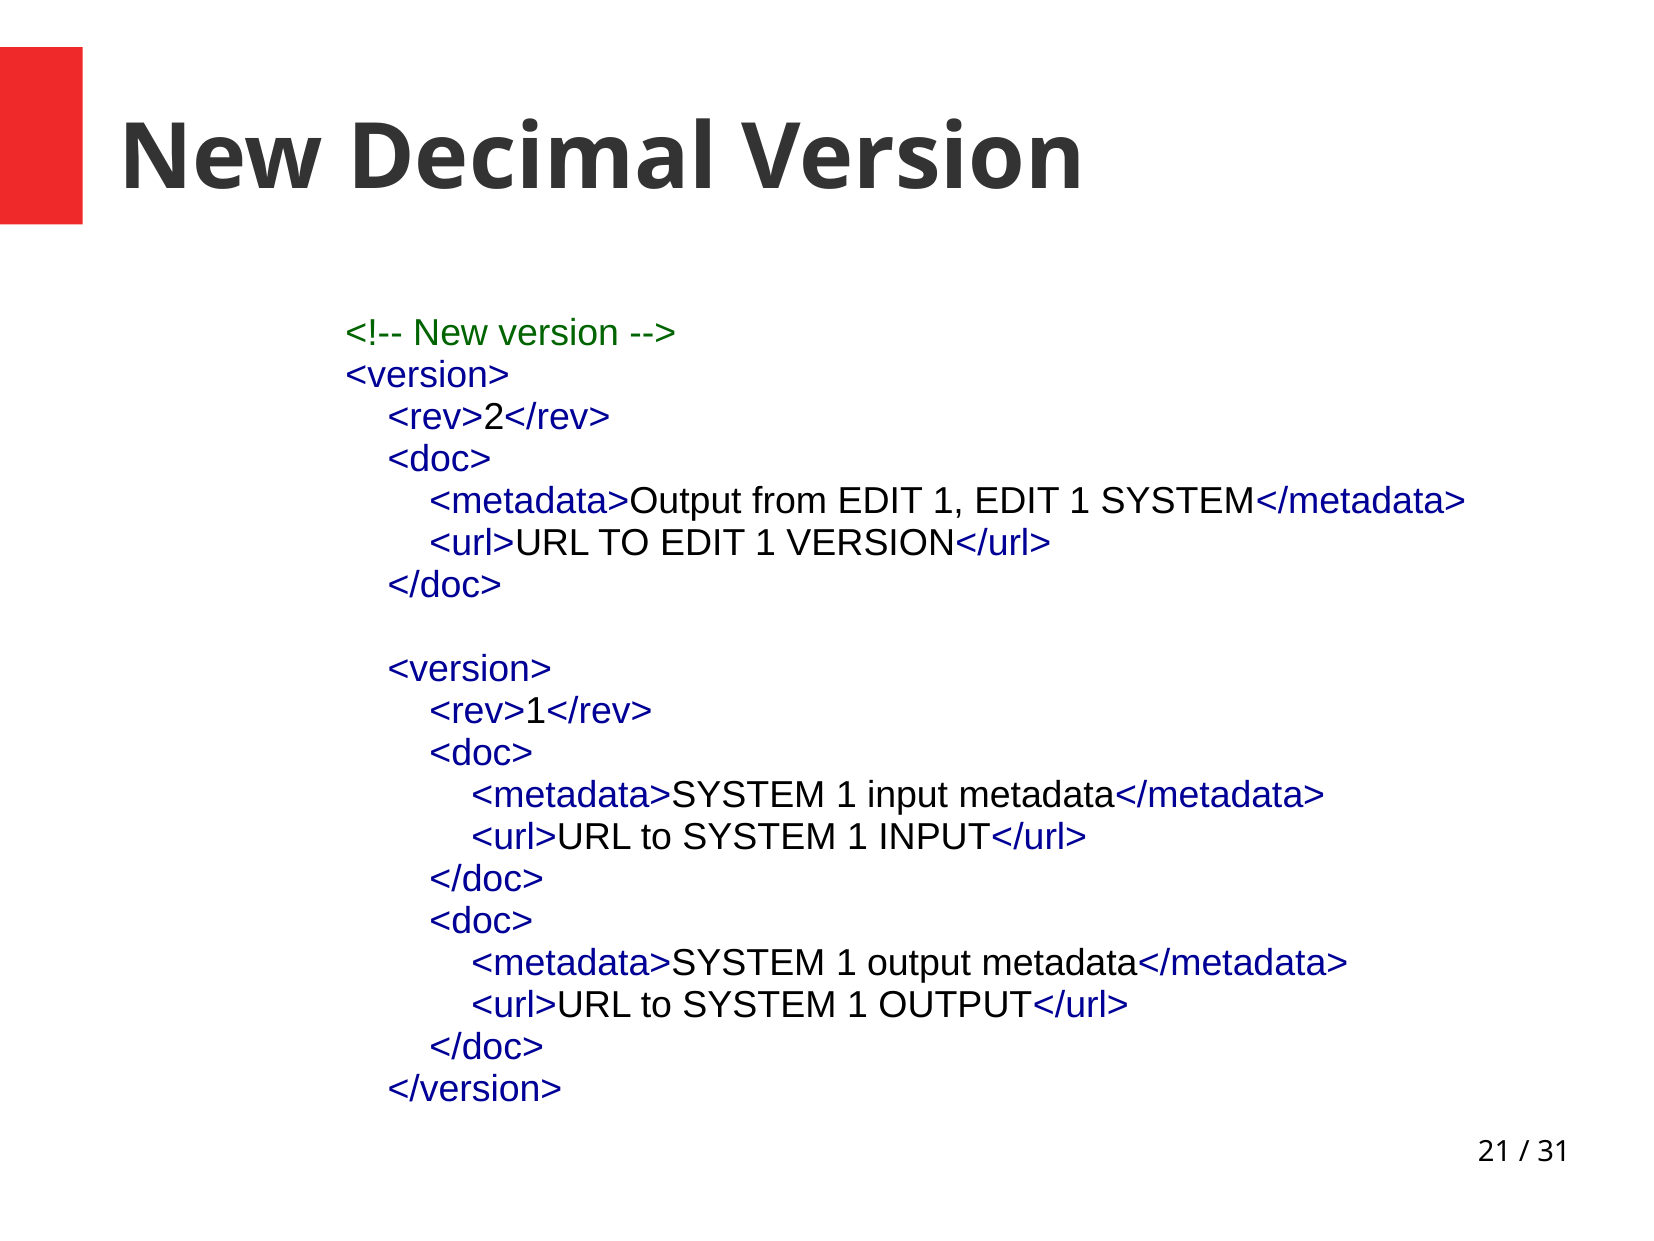

# New Decimal Version
 <!-- New version -->
 <version>
 <rev>2</rev>
 <doc>
 <metadata>Output from EDIT 1, EDIT 1 SYSTEM</metadata>
 <url>URL TO EDIT 1 VERSION</url>
 </doc>
 <version>
 <rev>1</rev>
 <doc>
 <metadata>SYSTEM 1 input metadata</metadata>
 <url>URL to SYSTEM 1 INPUT</url>
 </doc>
 <doc>
 <metadata>SYSTEM 1 output metadata</metadata>
 <url>URL to SYSTEM 1 OUTPUT</url>
 </doc>
 </version>
21